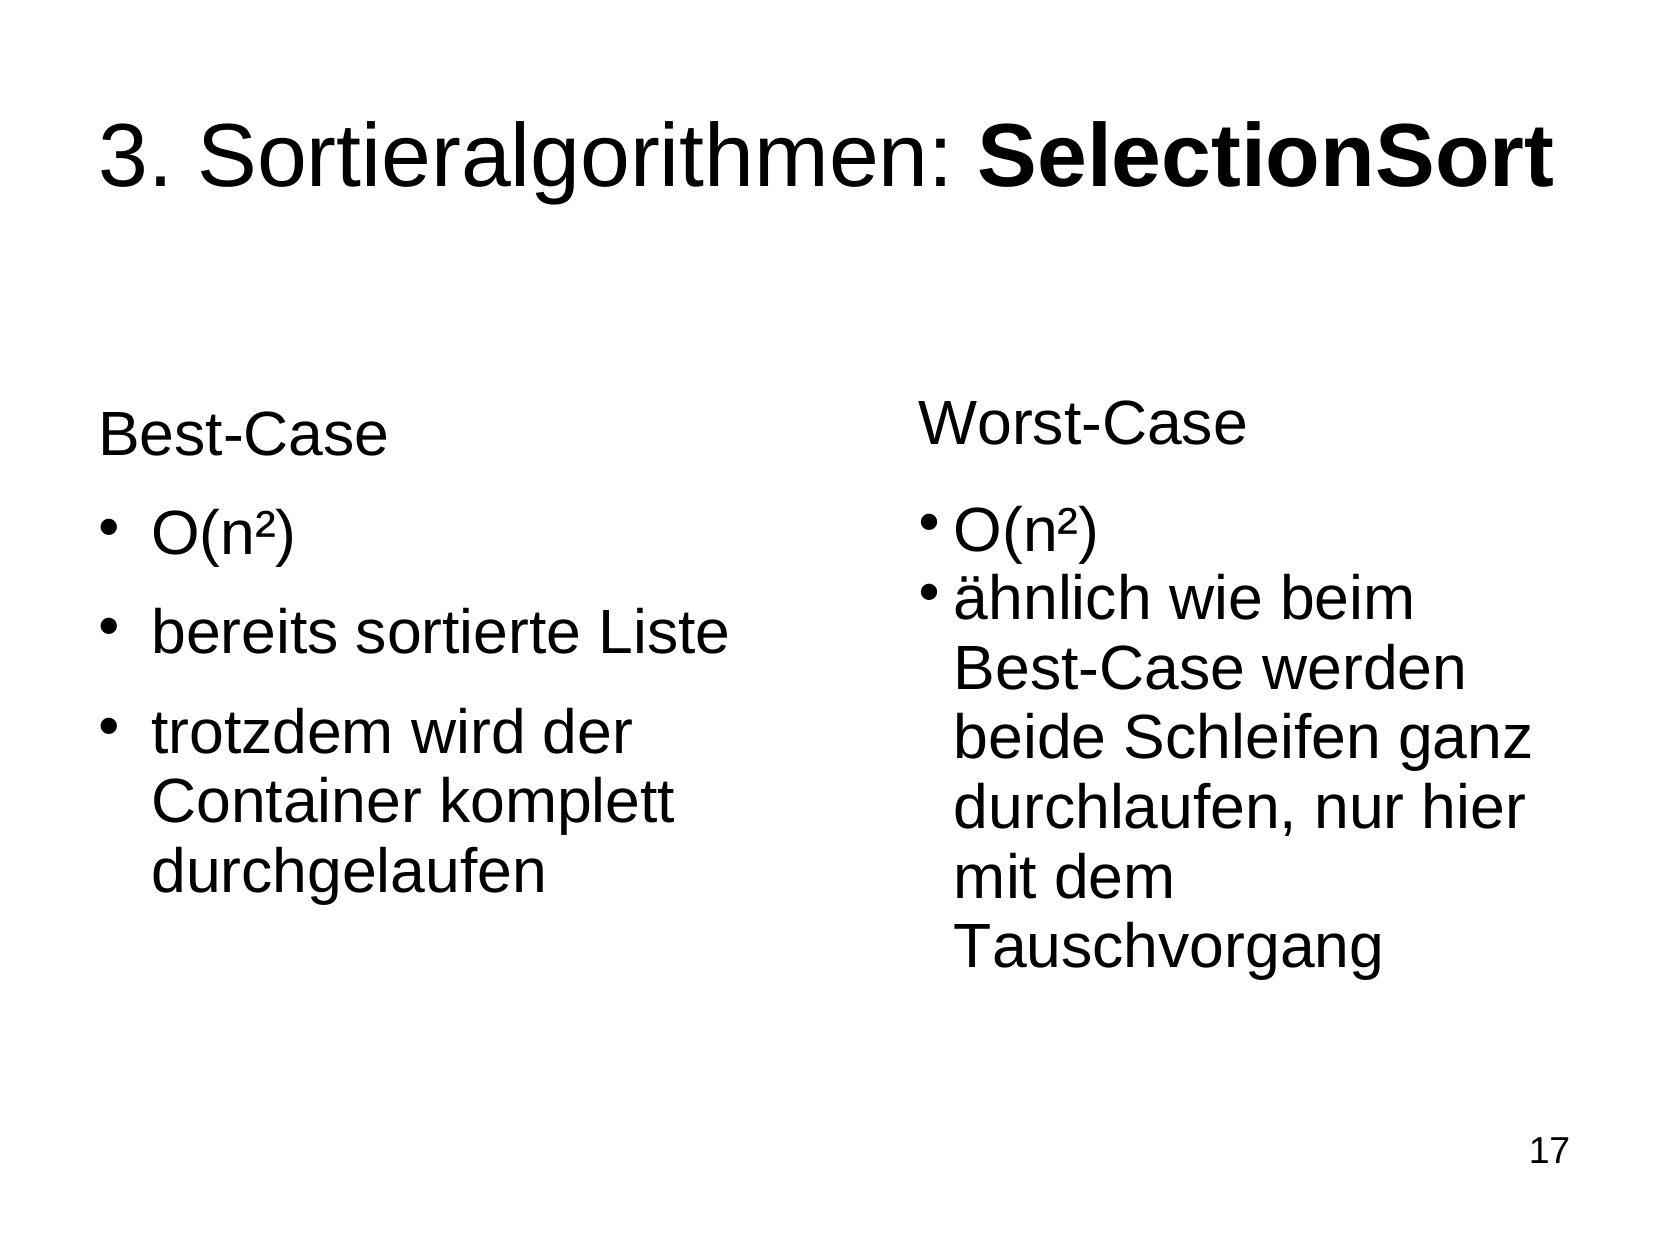

# 3. Sortieralgorithmen: SelectionSort
Worst-Case
O(n²)
ähnlich wie beim Best-Case werden beide Schleifen ganz durchlaufen, nur hier mit dem Tauschvorgang
Best-Case
O(n²)
bereits sortierte Liste
trotzdem wird der Container komplett durchgelaufen
17